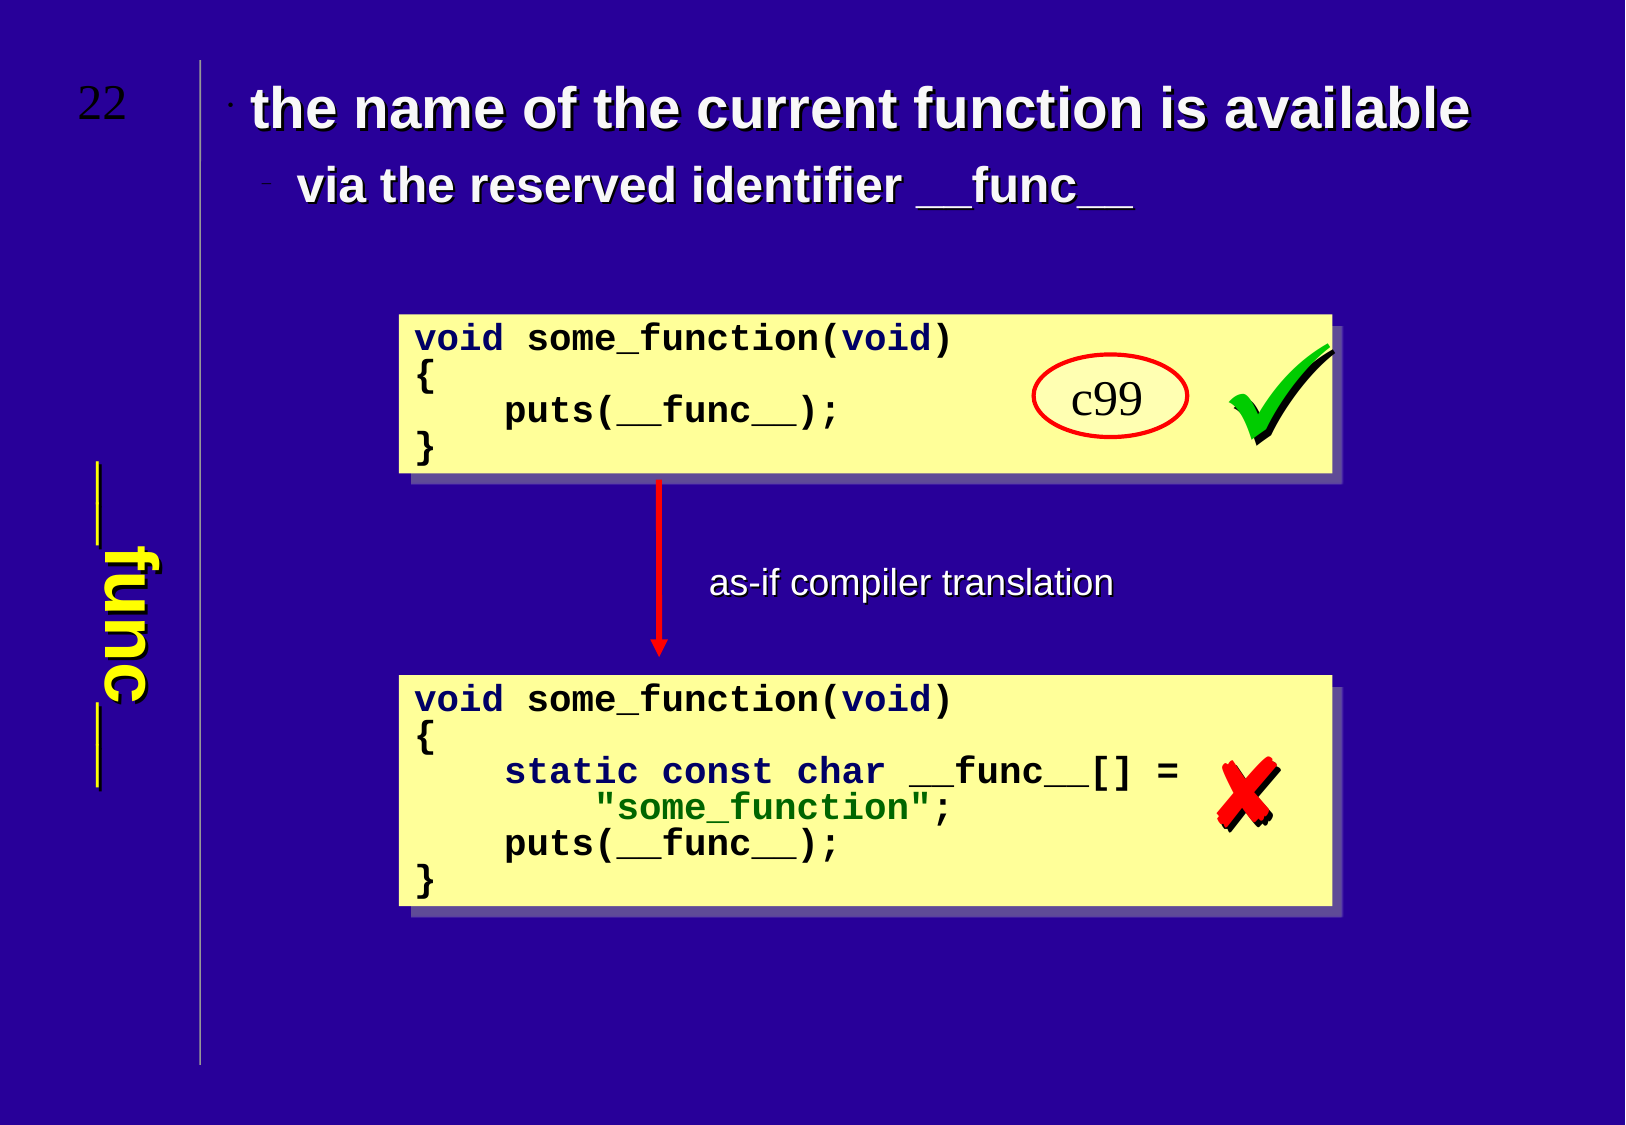

22
 the name of the current function is available
via the reserved identifier __func__
# __func__

void some_function(void)
{
 puts(__func__);
}
c99
as-if compiler translation
void some_function(void)
{
 static const char __func__[] =
 "some_function";
 puts(__func__);
}
